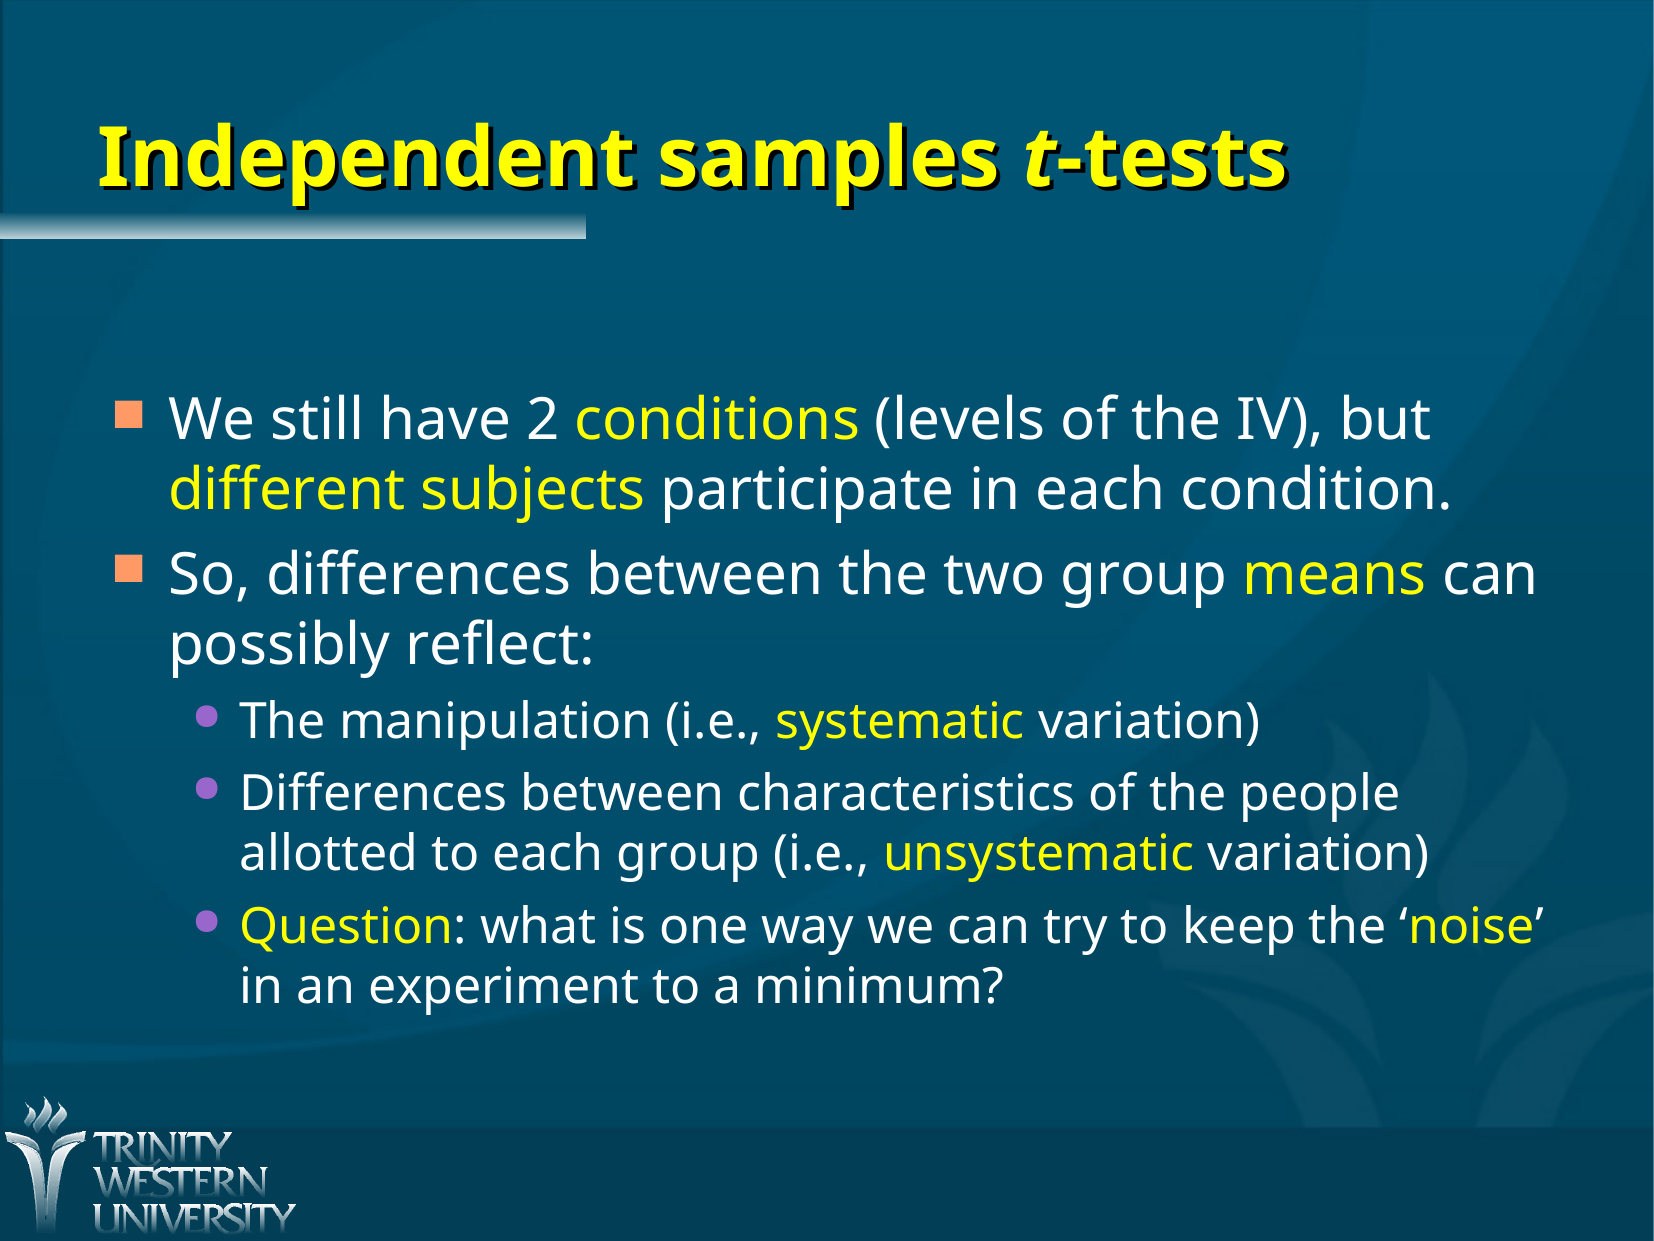

# Independent samples t-tests
We still have 2 conditions (levels of the IV), but different subjects participate in each condition.
So, differences between the two group means can possibly reflect:
The manipulation (i.e., systematic variation)
Differences between characteristics of the people allotted to each group (i.e., unsystematic variation)
Question: what is one way we can try to keep the ‘noise’ in an experiment to a minimum?